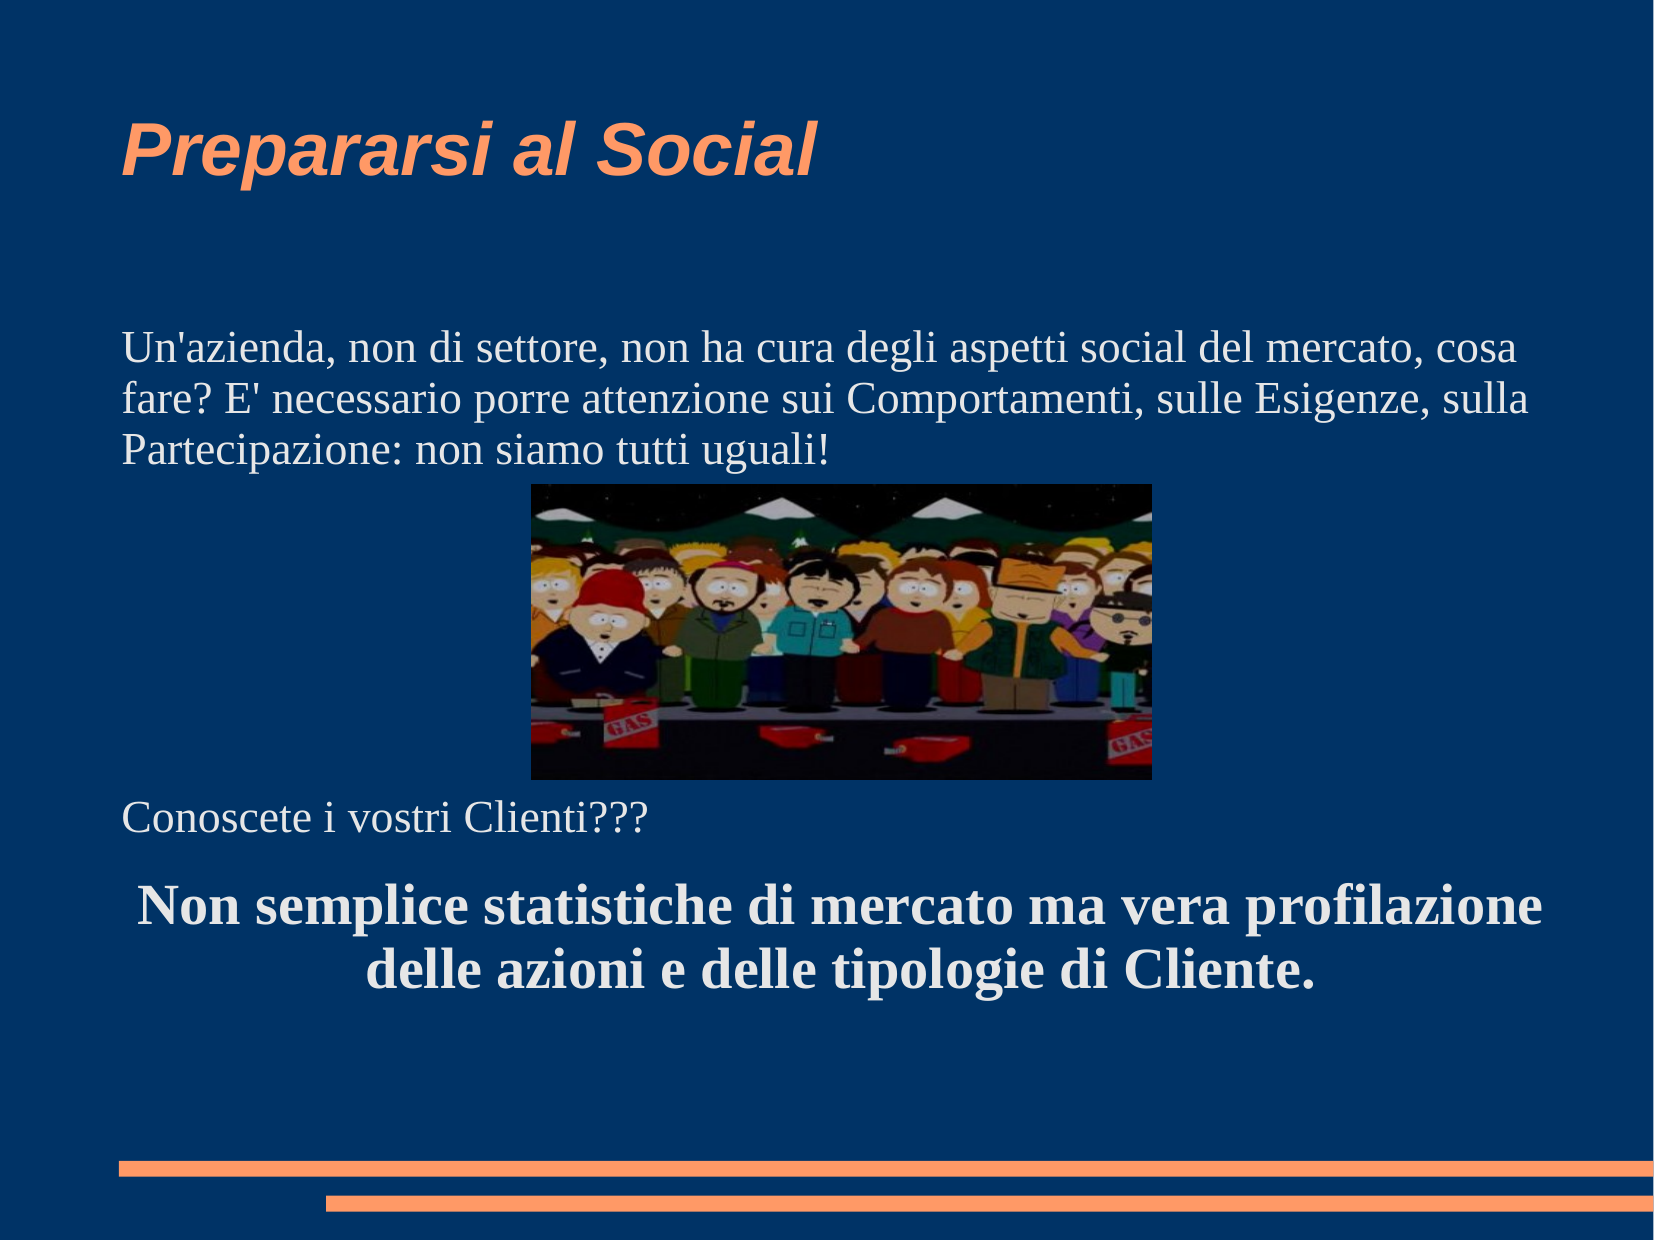

# Prepararsi al Social
Un'azienda, non di settore, non ha cura degli aspetti social del mercato, cosa fare? E' necessario porre attenzione sui Comportamenti, sulle Esigenze, sulla Partecipazione: non siamo tutti uguali!
Conoscete i vostri Clienti???
Non semplice statistiche di mercato ma vera profilazione delle azioni e delle tipologie di Cliente.